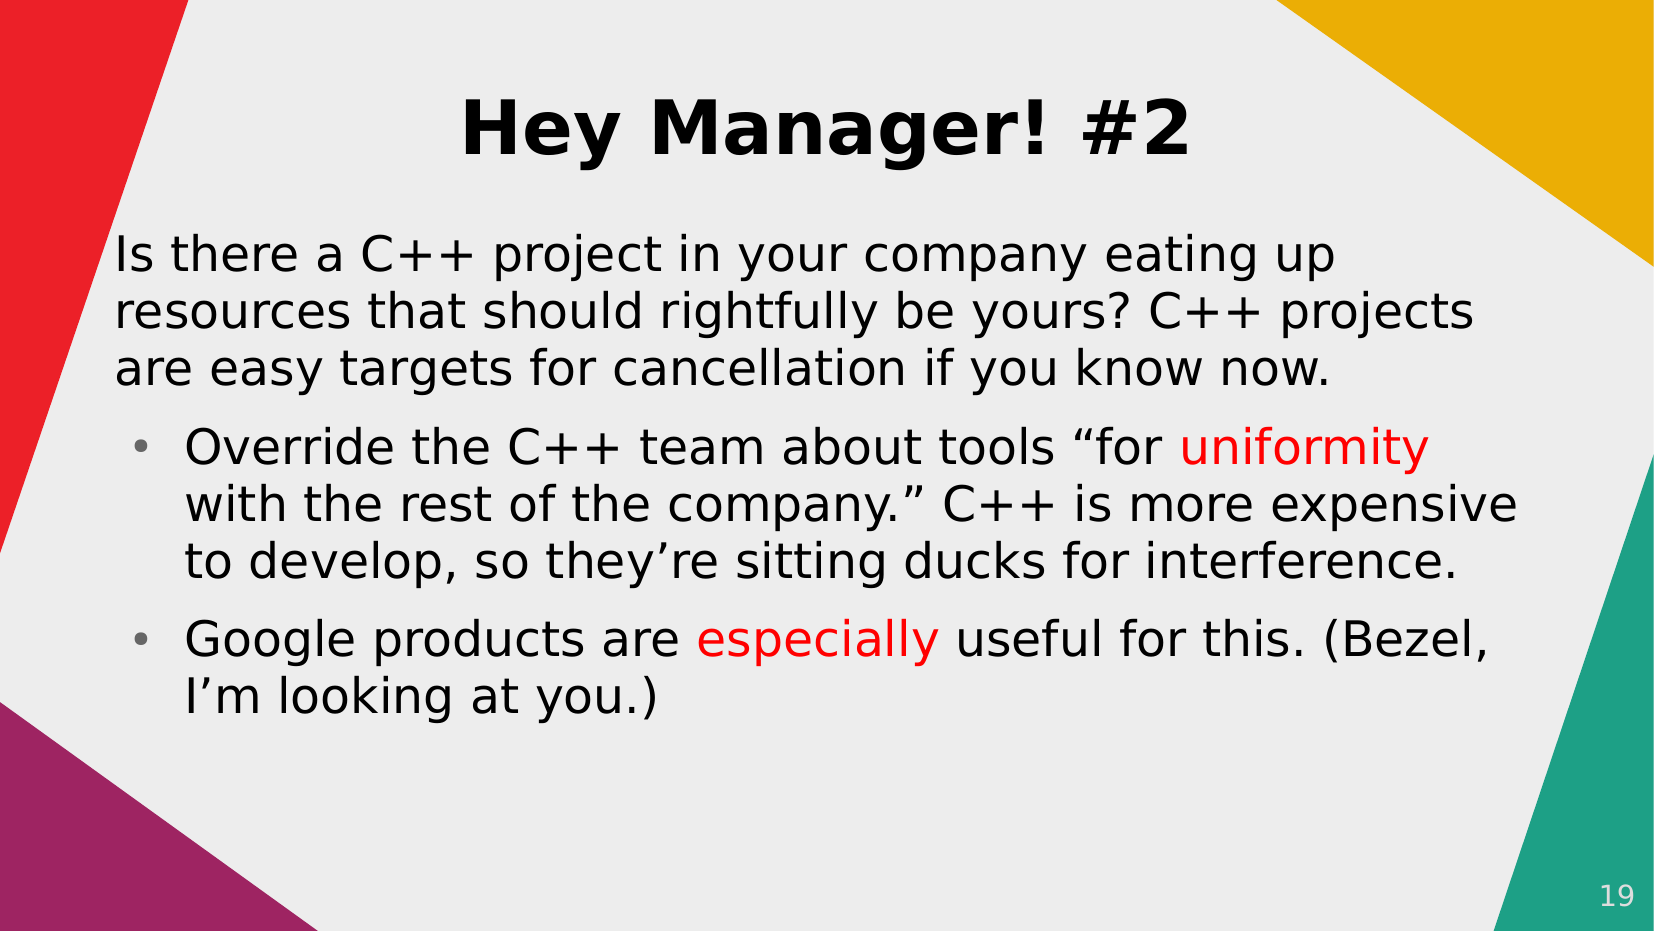

# Hey Manager! #2
Is there a C++ project in your company eating up resources that should rightfully be yours? C++ projects are easy targets for cancellation if you know now.
Override the C++ team about tools “for uniformity with the rest of the company.” C++ is more expensive to develop, so they’re sitting ducks for interference.
Google products are especially useful for this. (Bezel, I’m looking at you.)
19